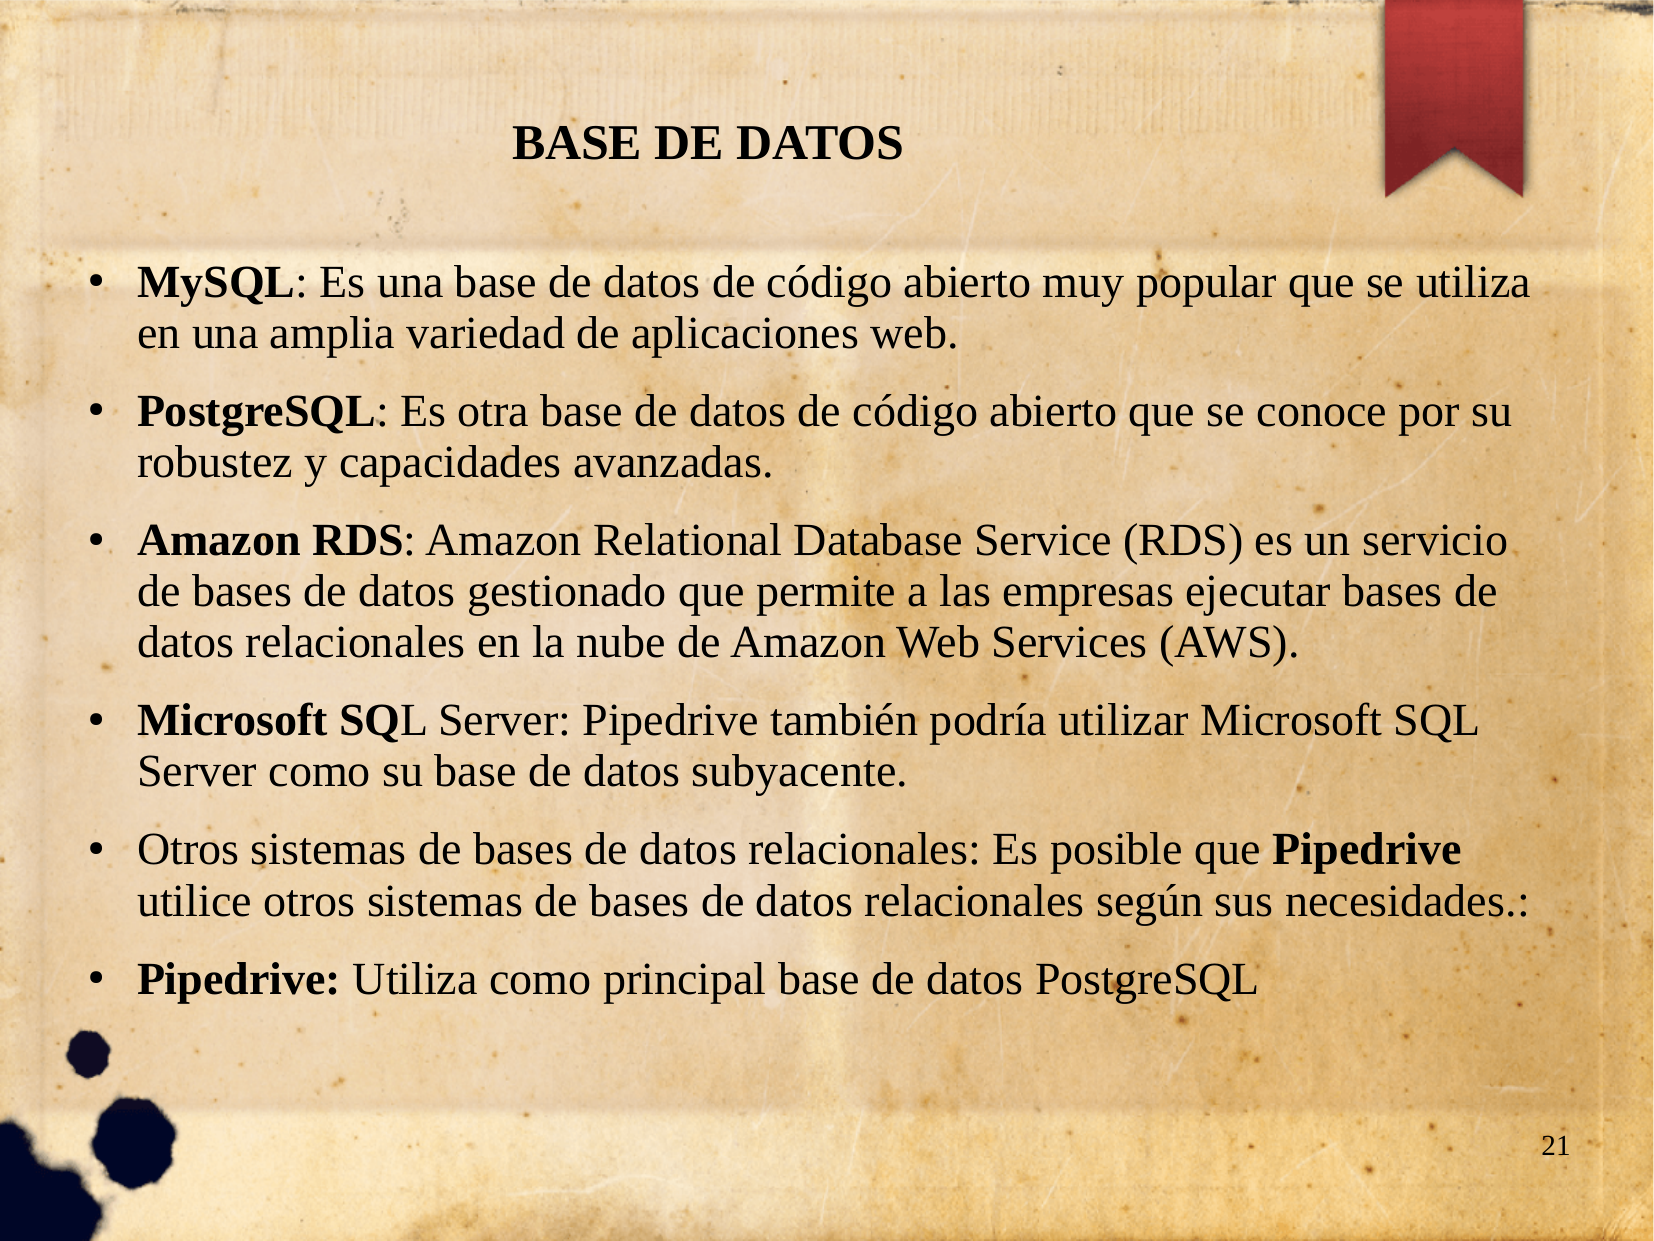

# BASE DE DATOS
MySQL: Es una base de datos de código abierto muy popular que se utiliza en una amplia variedad de aplicaciones web.
PostgreSQL: Es otra base de datos de código abierto que se conoce por su robustez y capacidades avanzadas.
Amazon RDS: Amazon Relational Database Service (RDS) es un servicio de bases de datos gestionado que permite a las empresas ejecutar bases de datos relacionales en la nube de Amazon Web Services (AWS).
Microsoft SQL Server: Pipedrive también podría utilizar Microsoft SQL Server como su base de datos subyacente.
Otros sistemas de bases de datos relacionales: Es posible que Pipedrive utilice otros sistemas de bases de datos relacionales según sus necesidades.:
Pipedrive: Utiliza como principal base de datos PostgreSQL
21